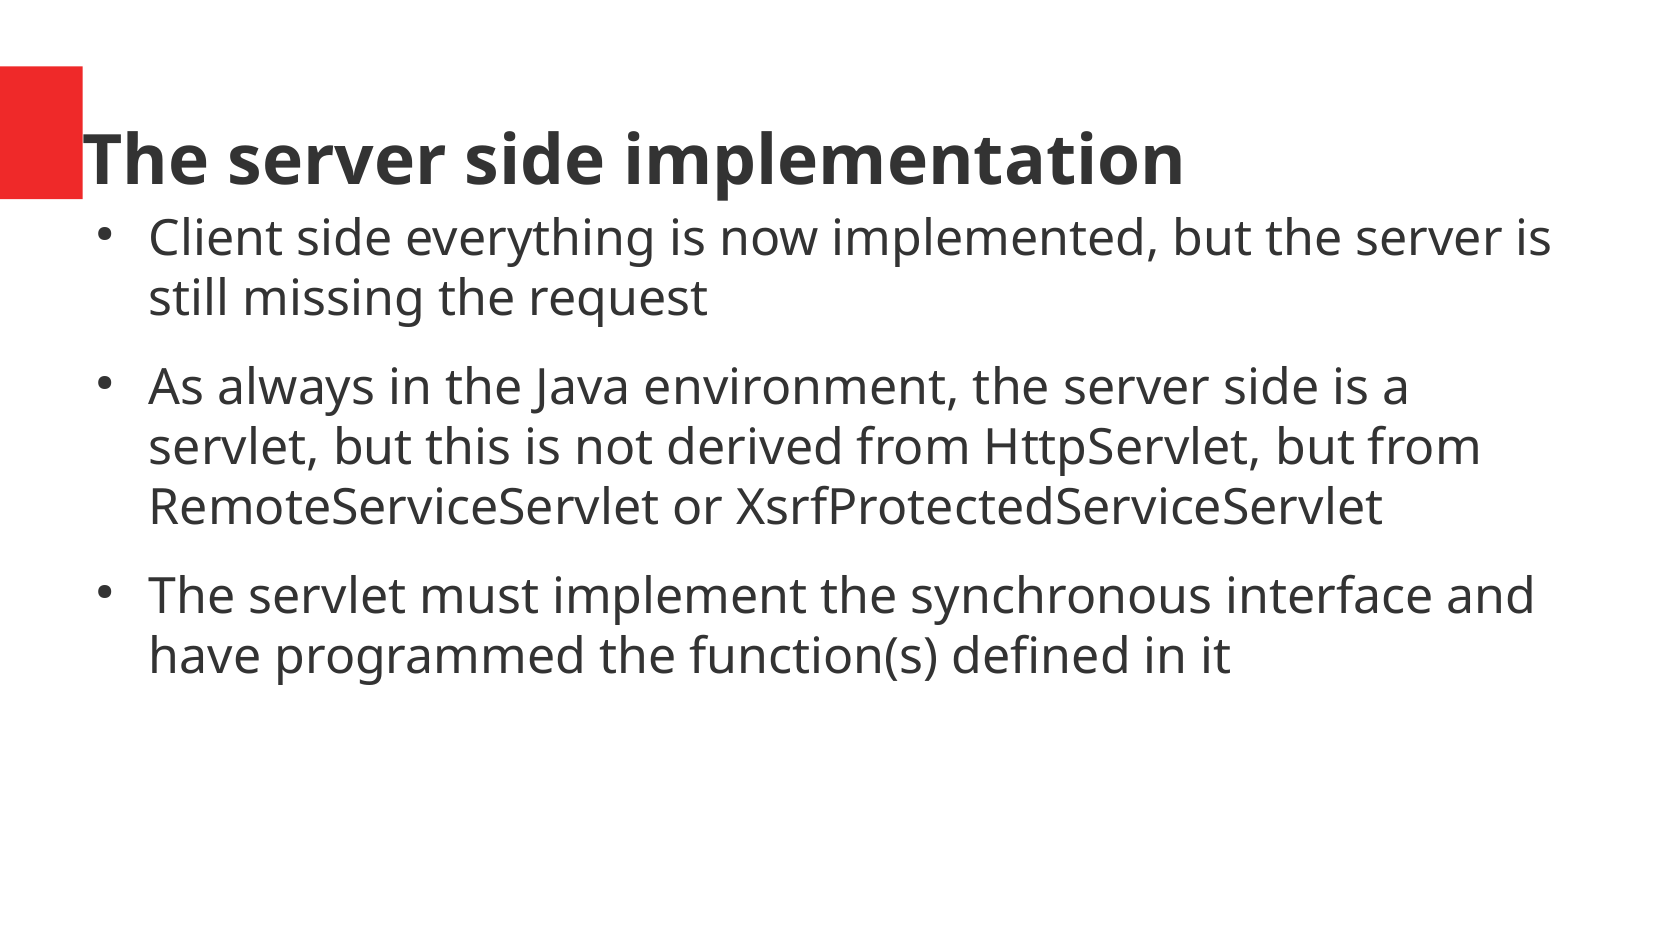

# The server side implementation
Client side everything is now implemented, but the server is still missing the request
As always in the Java environment, the server side is a servlet, but this is not derived from HttpServlet, but from RemoteServiceServlet or XsrfProtectedServiceServlet
The servlet must implement the synchronous interface and have programmed the function(s) defined in it